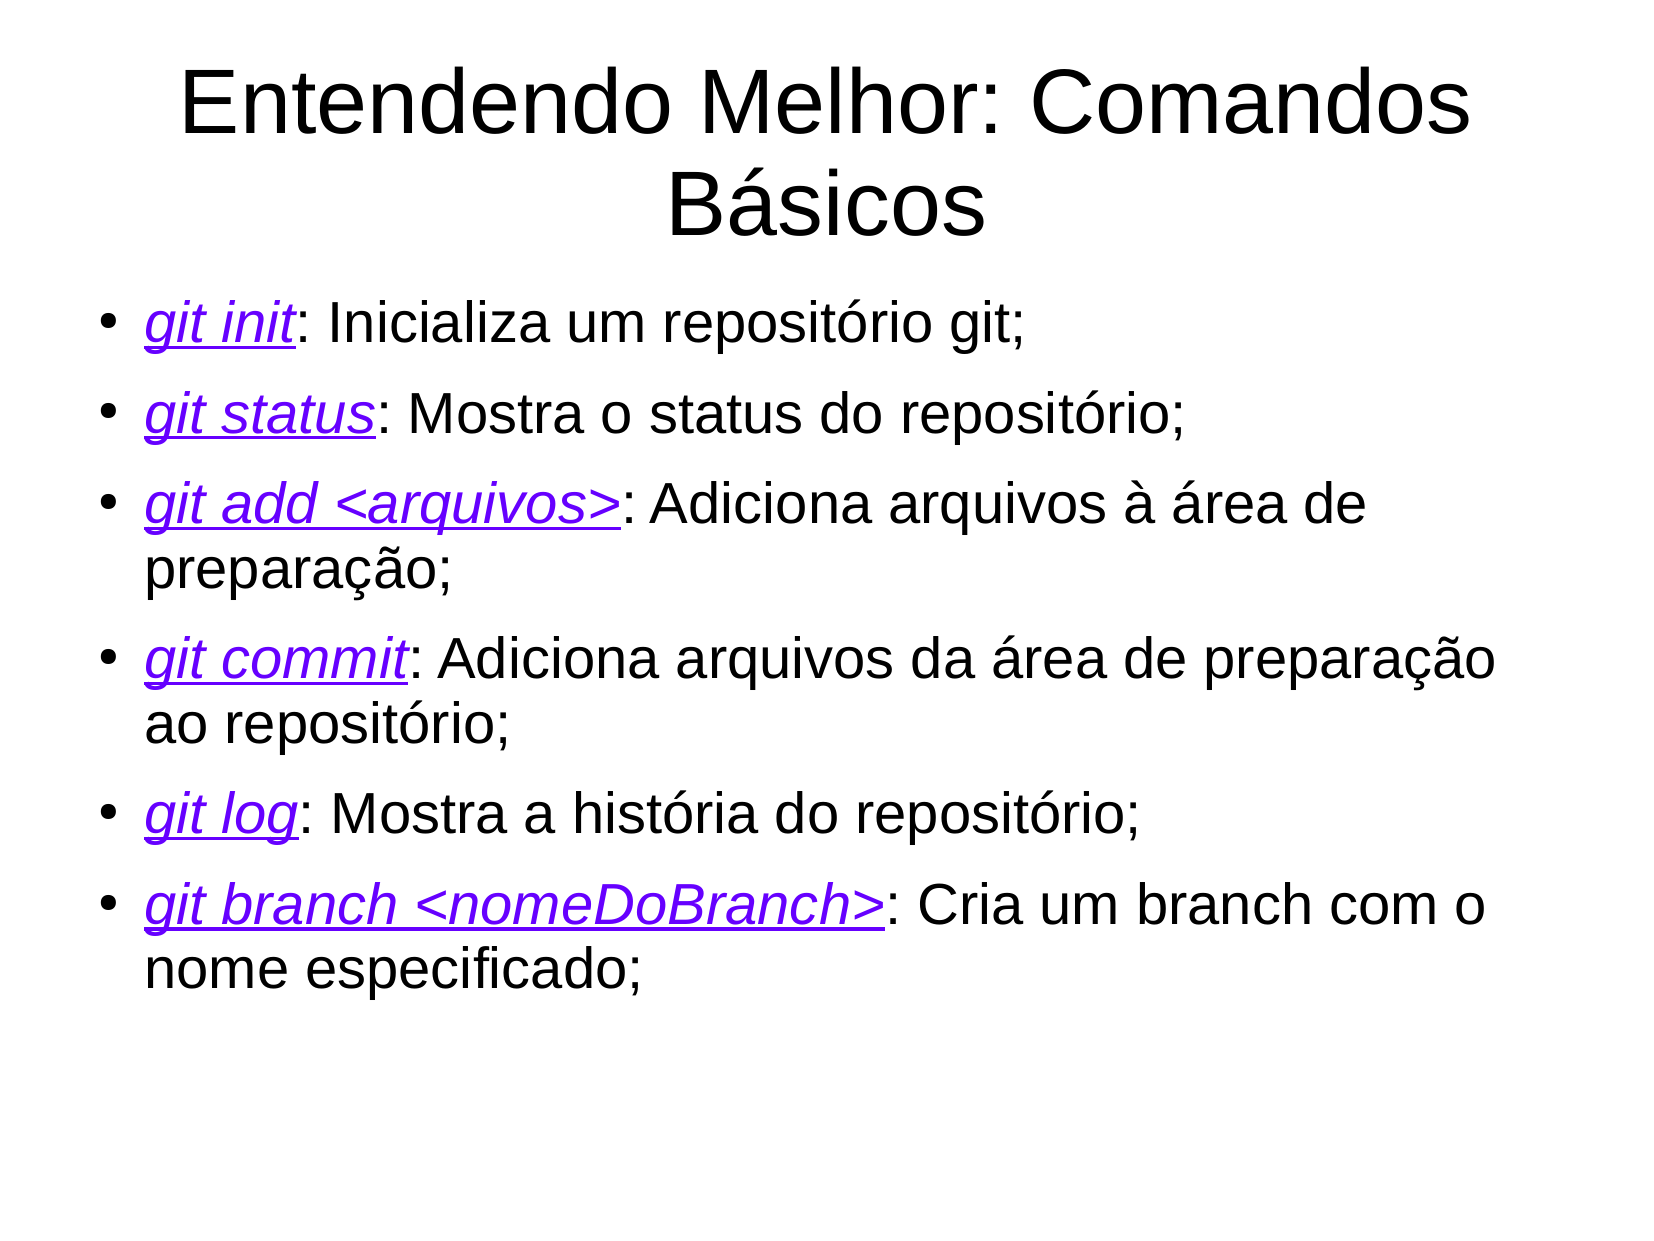

# Entendendo Melhor: Comandos Básicos
git init: Inicializa um repositório git;
git status: Mostra o status do repositório;
git add <arquivos>: Adiciona arquivos à área de preparação;
git commit: Adiciona arquivos da área de preparação ao repositório;
git log: Mostra a história do repositório;
git branch <nomeDoBranch>: Cria um branch com o nome especificado;